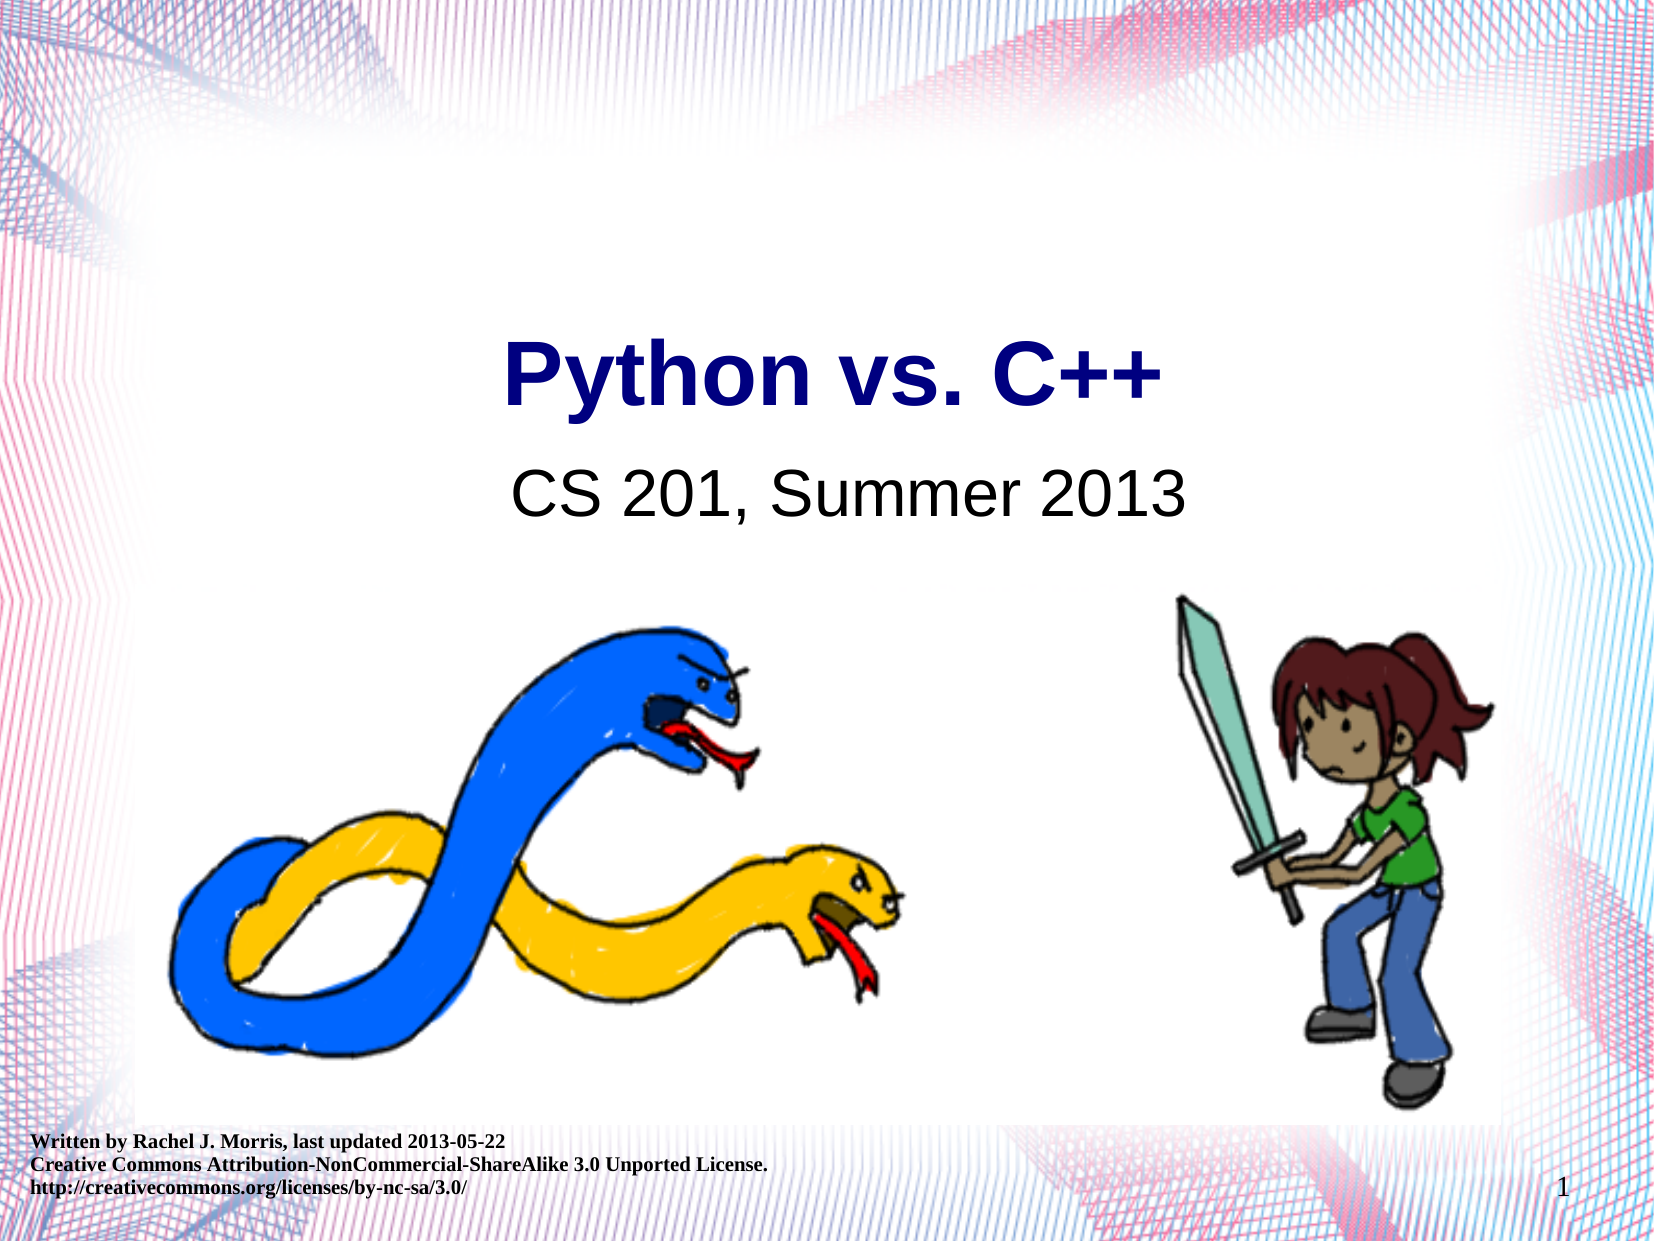

# Python vs. C++
CS 201, Summer 2013
1